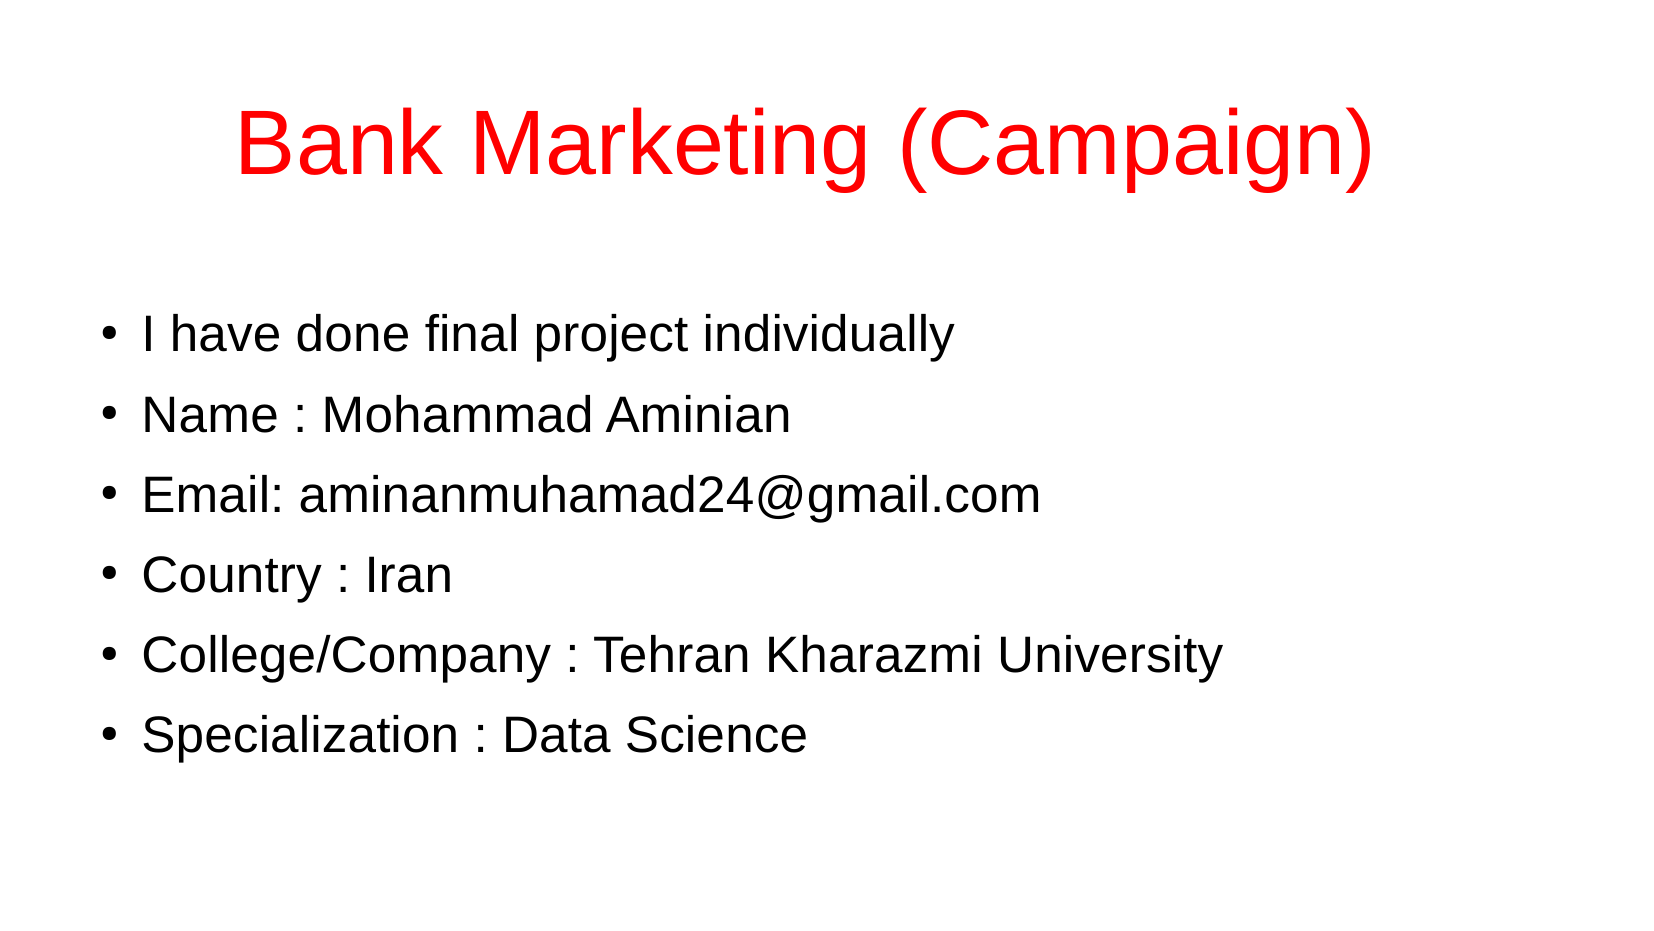

# Bank Marketing (Campaign)
I have done final project individually
Name : Mohammad Aminian
Email: aminanmuhamad24@gmail.com
Country : Iran
College/Company : Tehran Kharazmi University
Specialization : Data Science